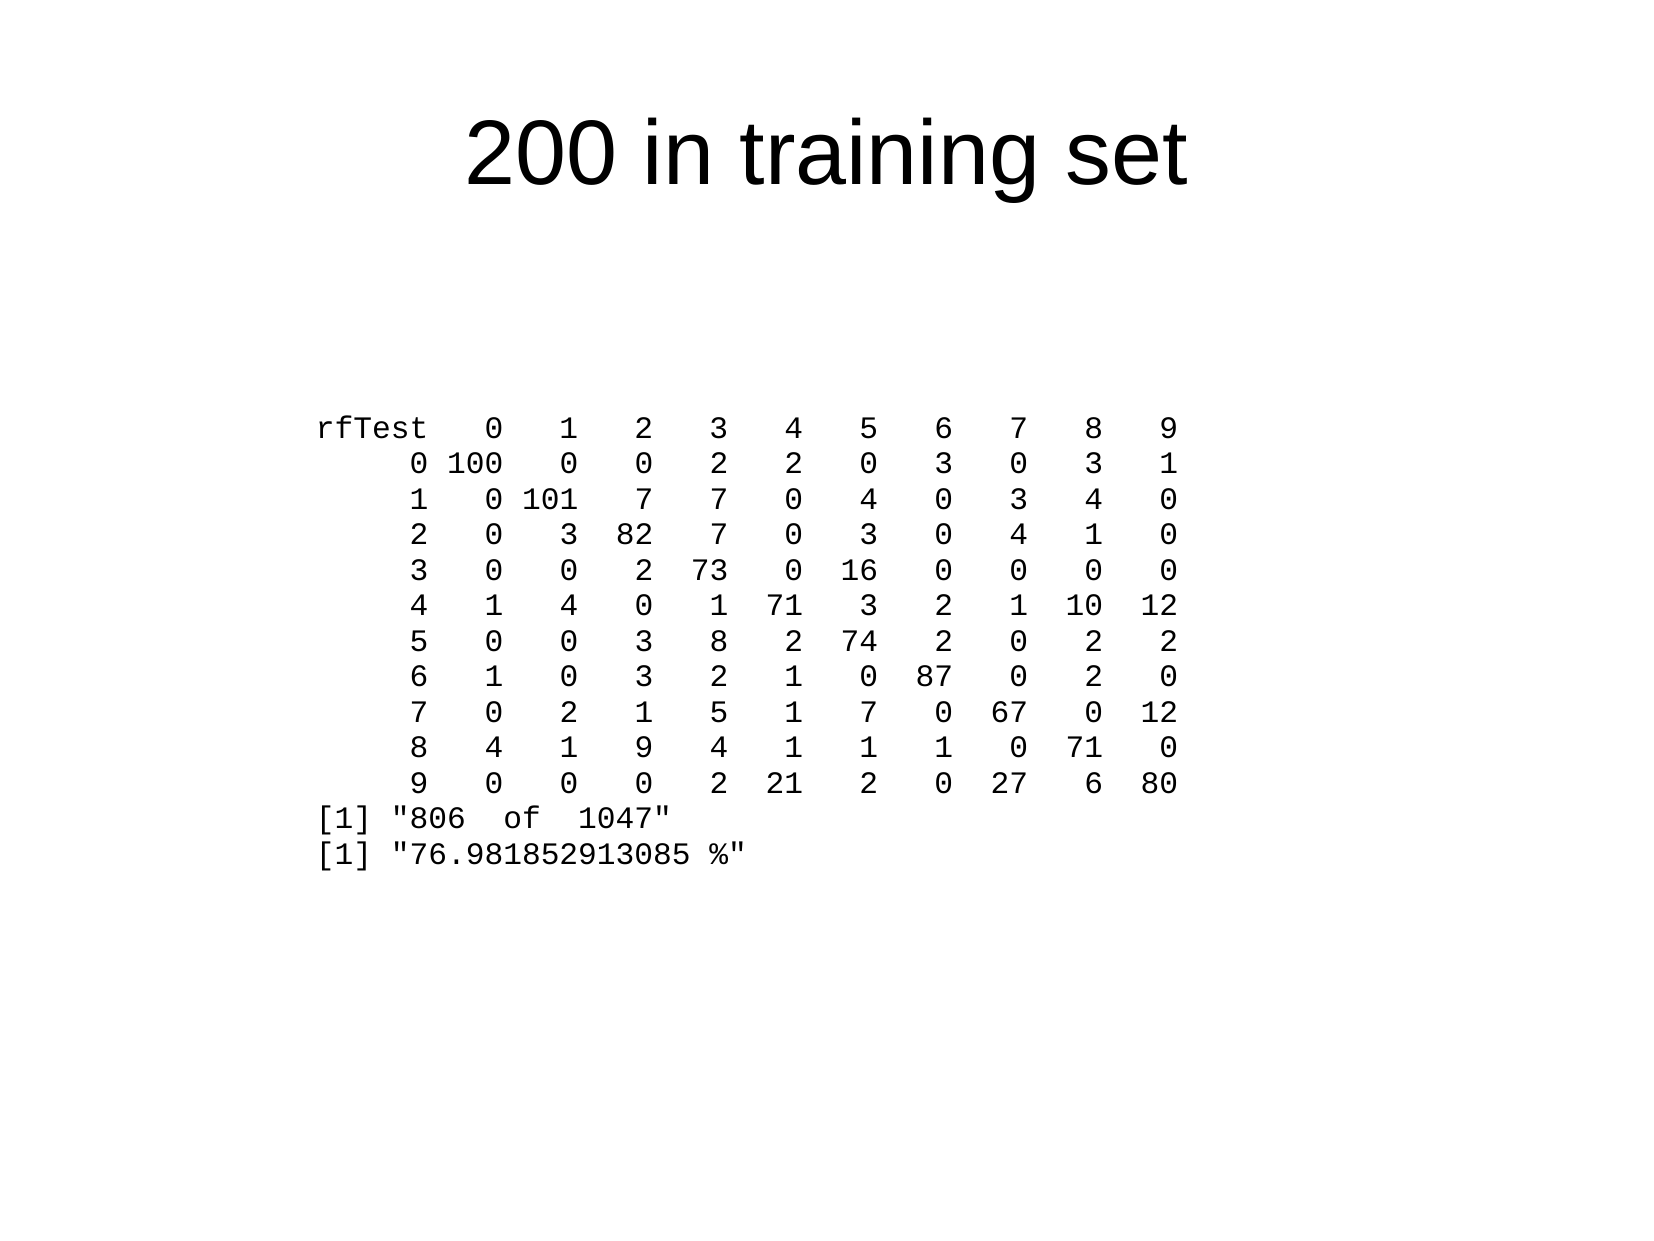

# 200 in training set
rfTest 0 1 2 3 4 5 6 7 8 9
 0 100 0 0 2 2 0 3 0 3 1
 1 0 101 7 7 0 4 0 3 4 0
 2 0 3 82 7 0 3 0 4 1 0
 3 0 0 2 73 0 16 0 0 0 0
 4 1 4 0 1 71 3 2 1 10 12
 5 0 0 3 8 2 74 2 0 2 2
 6 1 0 3 2 1 0 87 0 2 0
 7 0 2 1 5 1 7 0 67 0 12
 8 4 1 9 4 1 1 1 0 71 0
 9 0 0 0 2 21 2 0 27 6 80
[1] "806 of 1047"
[1] "76.981852913085 %"